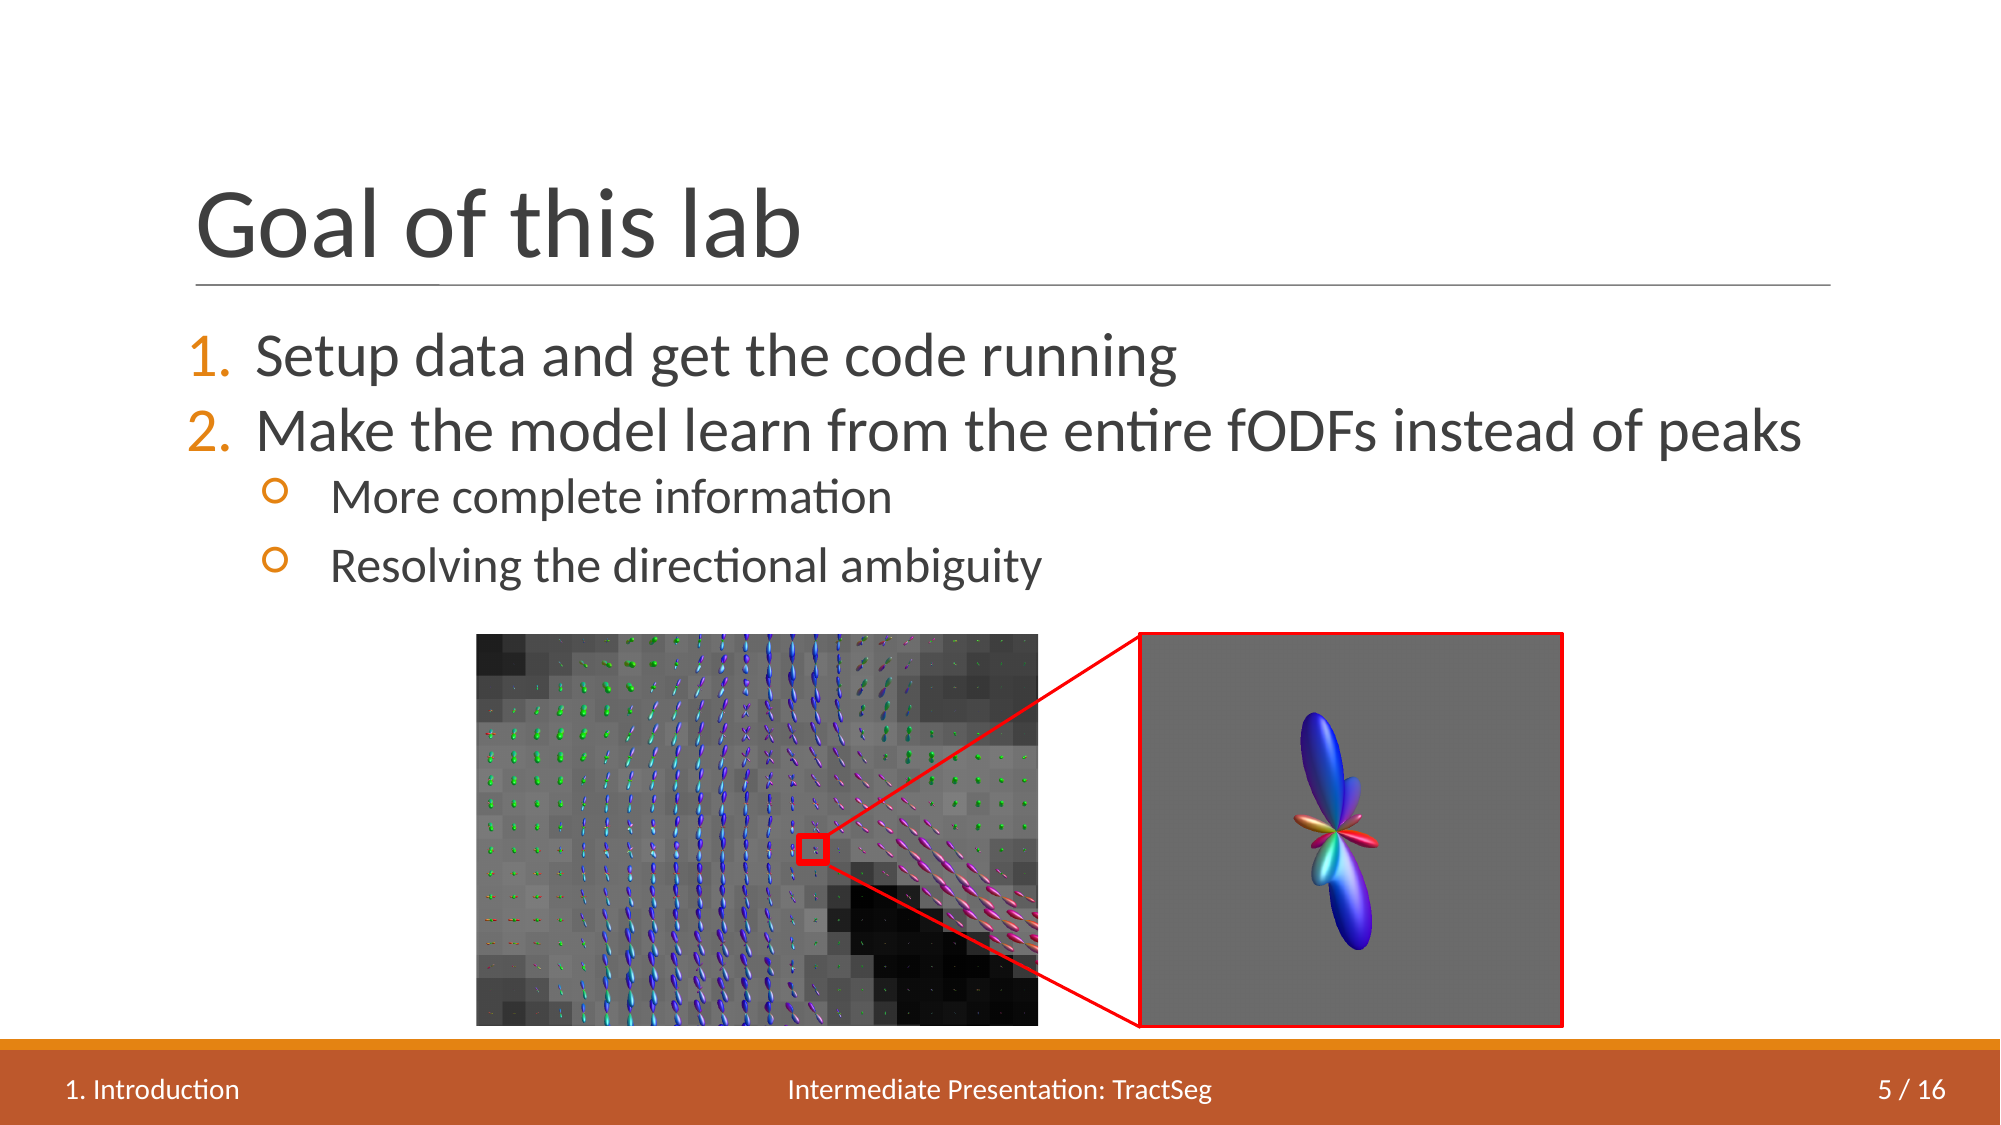

# Goal of this lab
Setup data and get the code running
Make the model learn from the entire fODFs instead of peaks
More complete information
Resolving the directional ambiguity
1. Introduction
Intermediate Presentation: TractSeg